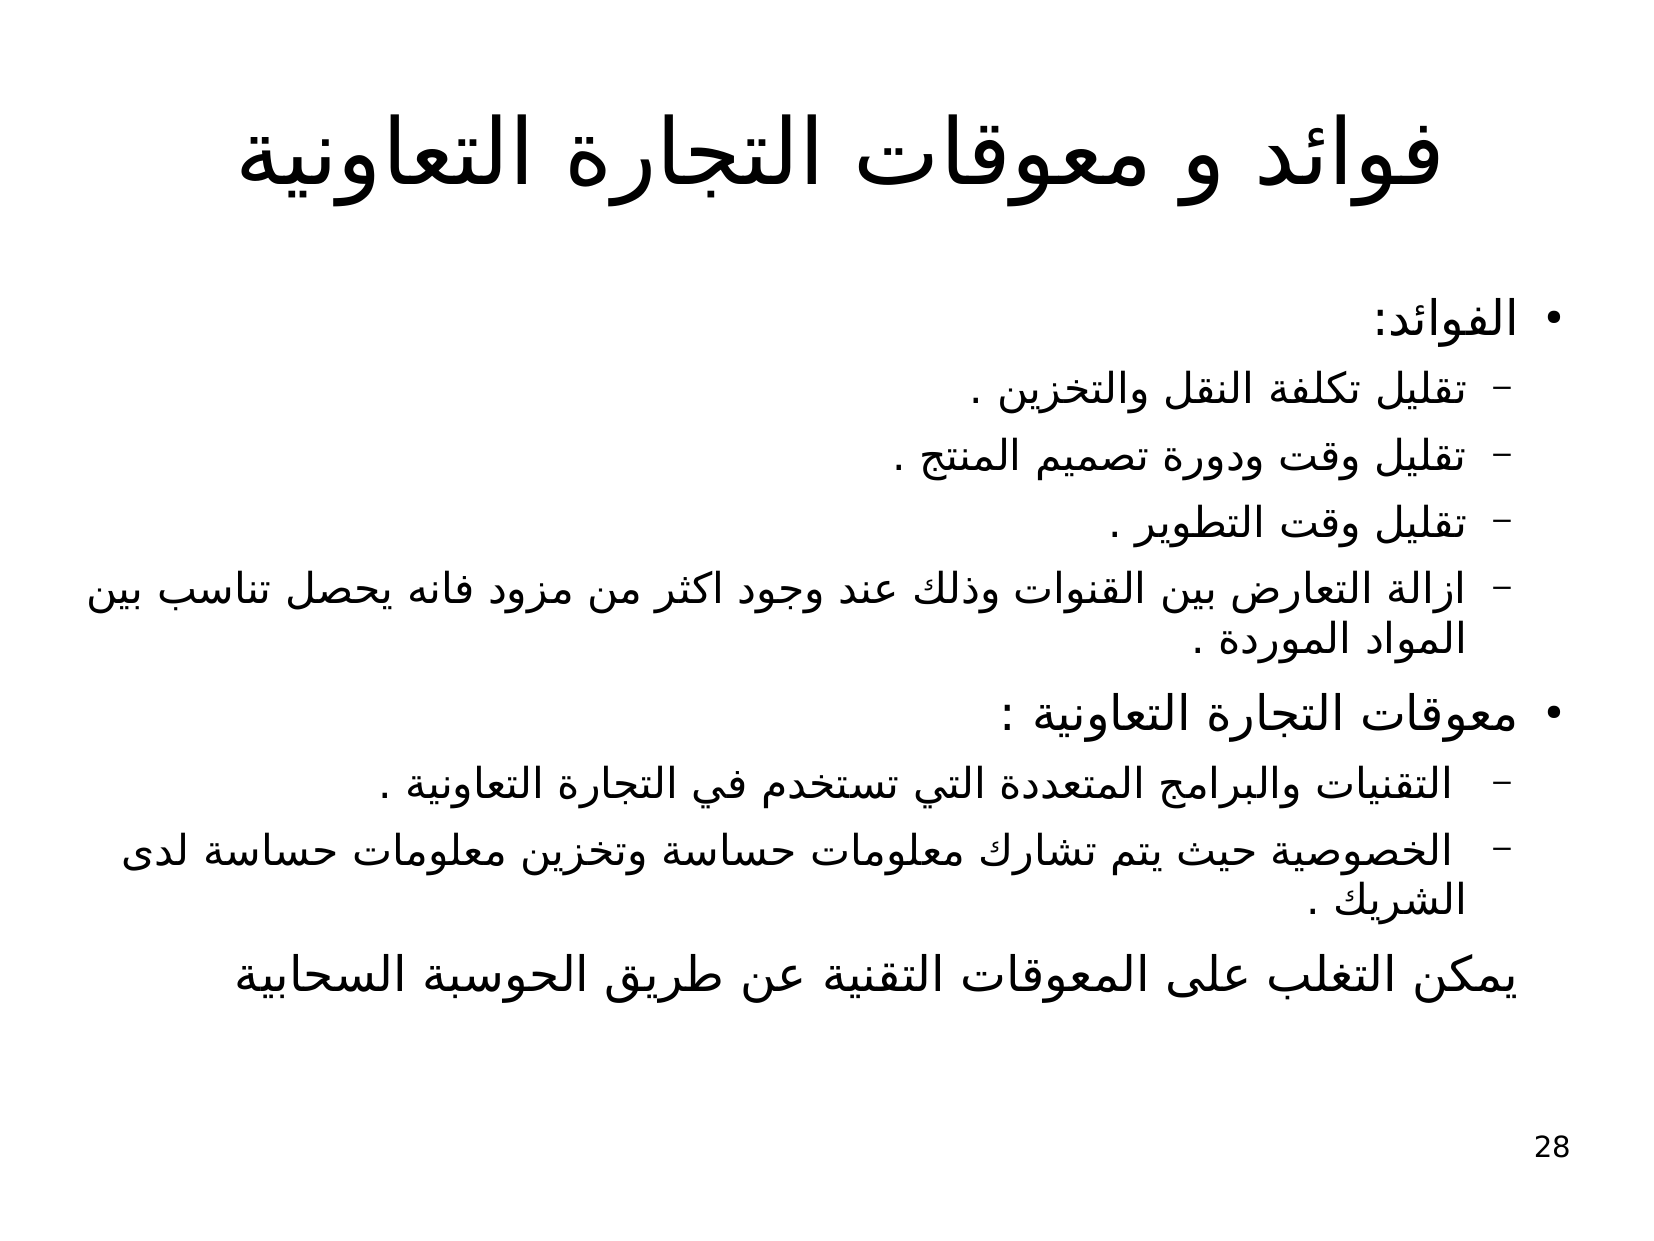

# فوائد و معوقات التجارة التعاونية
الفوائد:
تقليل تكلفة النقل والتخزين .
تقليل وقت ودورة تصميم المنتج .
تقليل وقت التطوير .
ازالة التعارض بين القنوات وذلك عند وجود اكثر من مزود فانه يحصل تناسب بين المواد الموردة .
معوقات التجارة التعاونية :
 التقنيات والبرامج المتعددة التي تستخدم في التجارة التعاونية .
 الخصوصية حيث يتم تشارك معلومات حساسة وتخزين معلومات حساسة لدى الشريك .
يمكن التغلب على المعوقات التقنية عن طريق الحوسبة السحابية
28